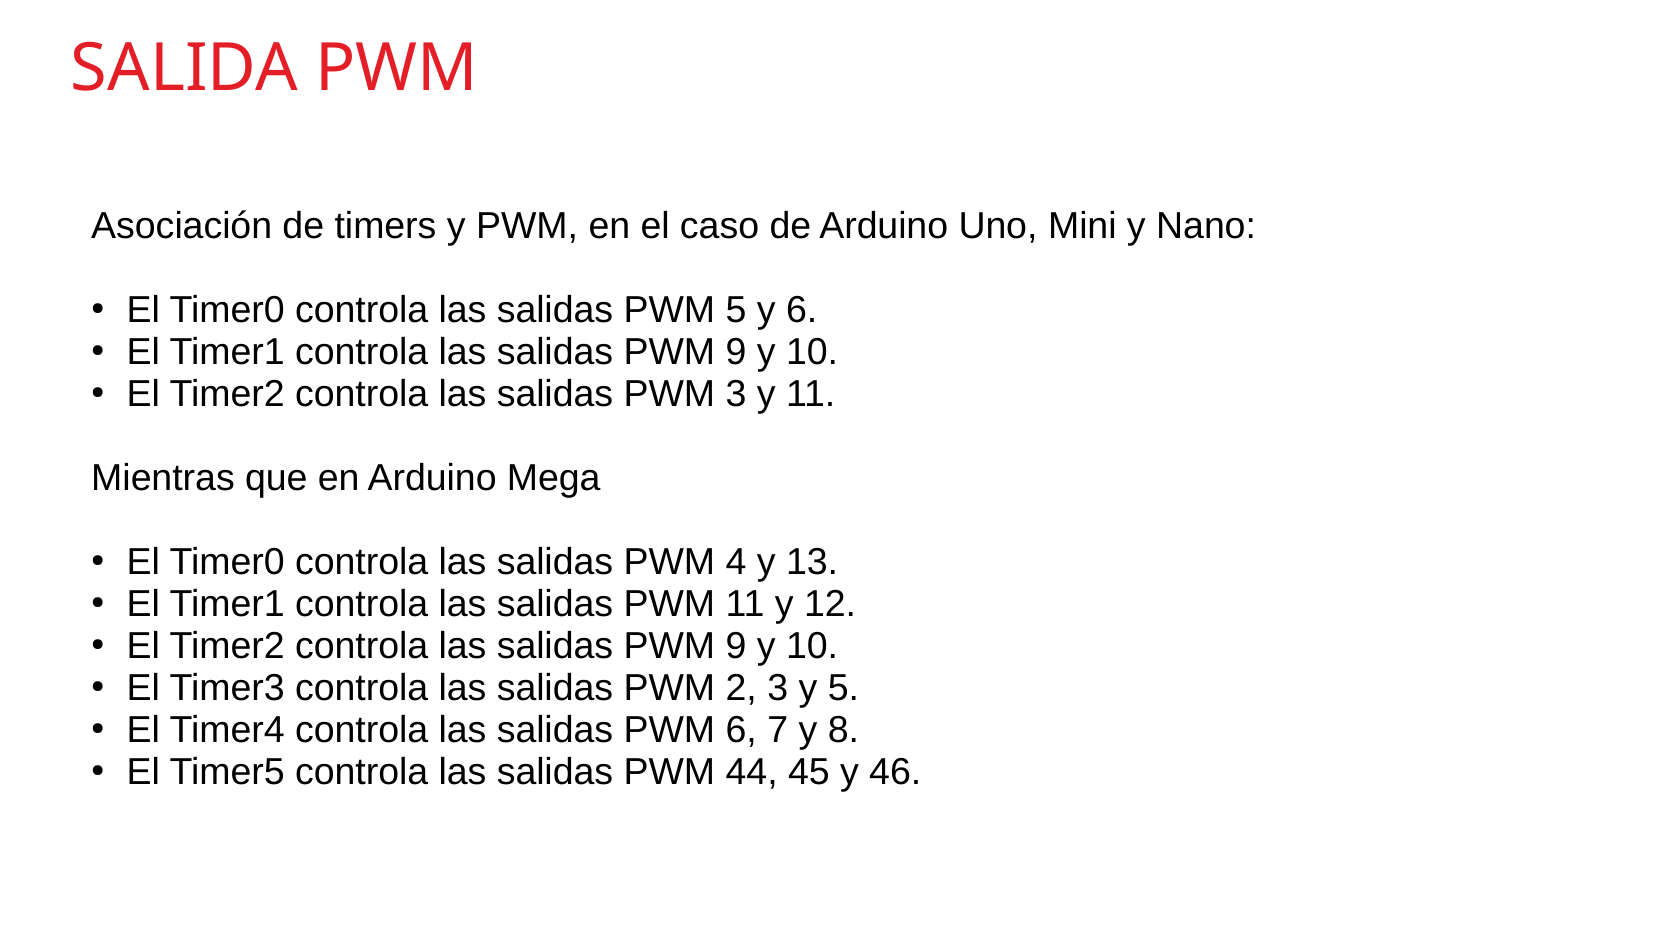

# SALIDA PWM
Asociación de timers y PWM, en el caso de Arduino Uno, Mini y Nano:
El Timer0 controla las salidas PWM 5 y 6.
El Timer1 controla las salidas PWM 9 y 10.
El Timer2 controla las salidas PWM 3 y 11.
Mientras que en Arduino Mega
El Timer0 controla las salidas PWM 4 y 13.
El Timer1 controla las salidas PWM 11 y 12.
El Timer2 controla las salidas PWM 9 y 10.
El Timer3 controla las salidas PWM 2, 3 y 5.
El Timer4 controla las salidas PWM 6, 7 y 8.
El Timer5 controla las salidas PWM 44, 45 y 46.